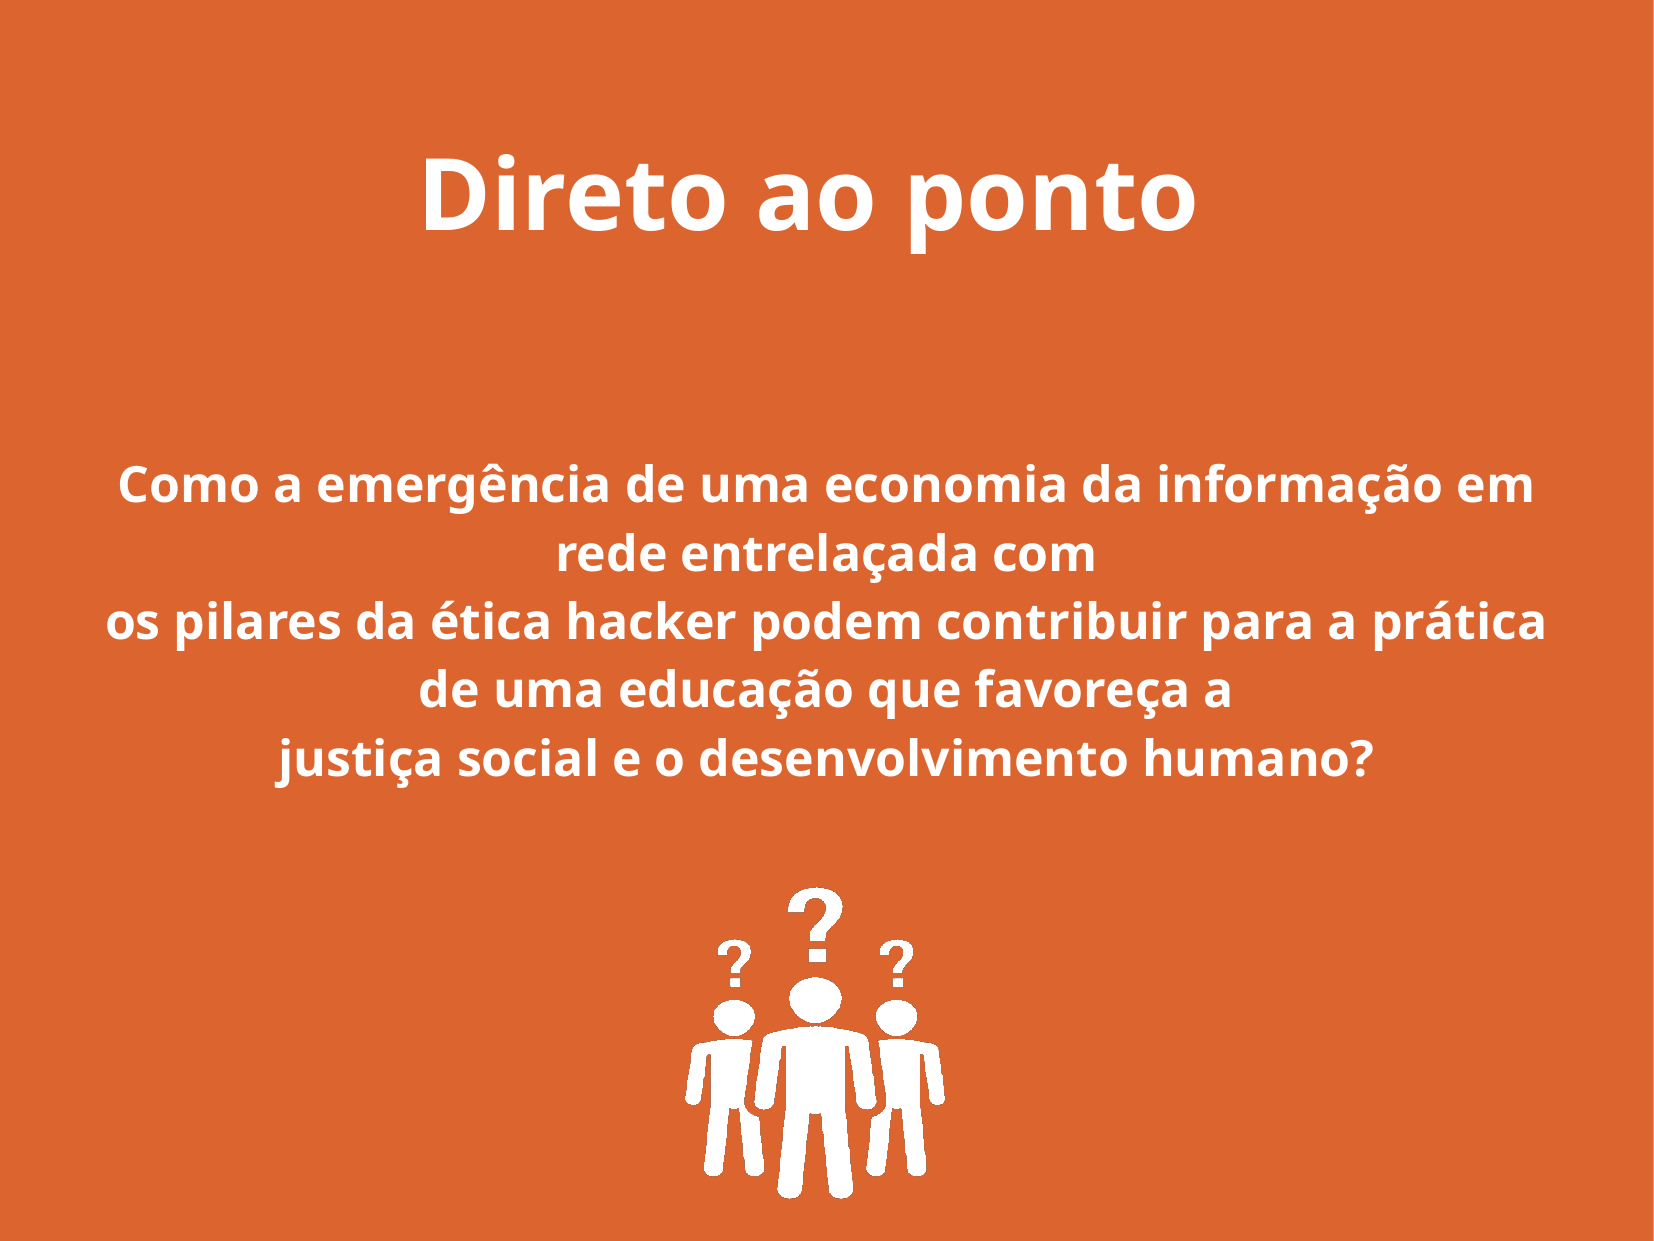

Direto ao ponto
Como a emergência de uma economia da informação em rede entrelaçada com
os pilares da ética hacker podem contribuir para a prática de uma educação que favoreça a
justiça social e o desenvolvimento humano?